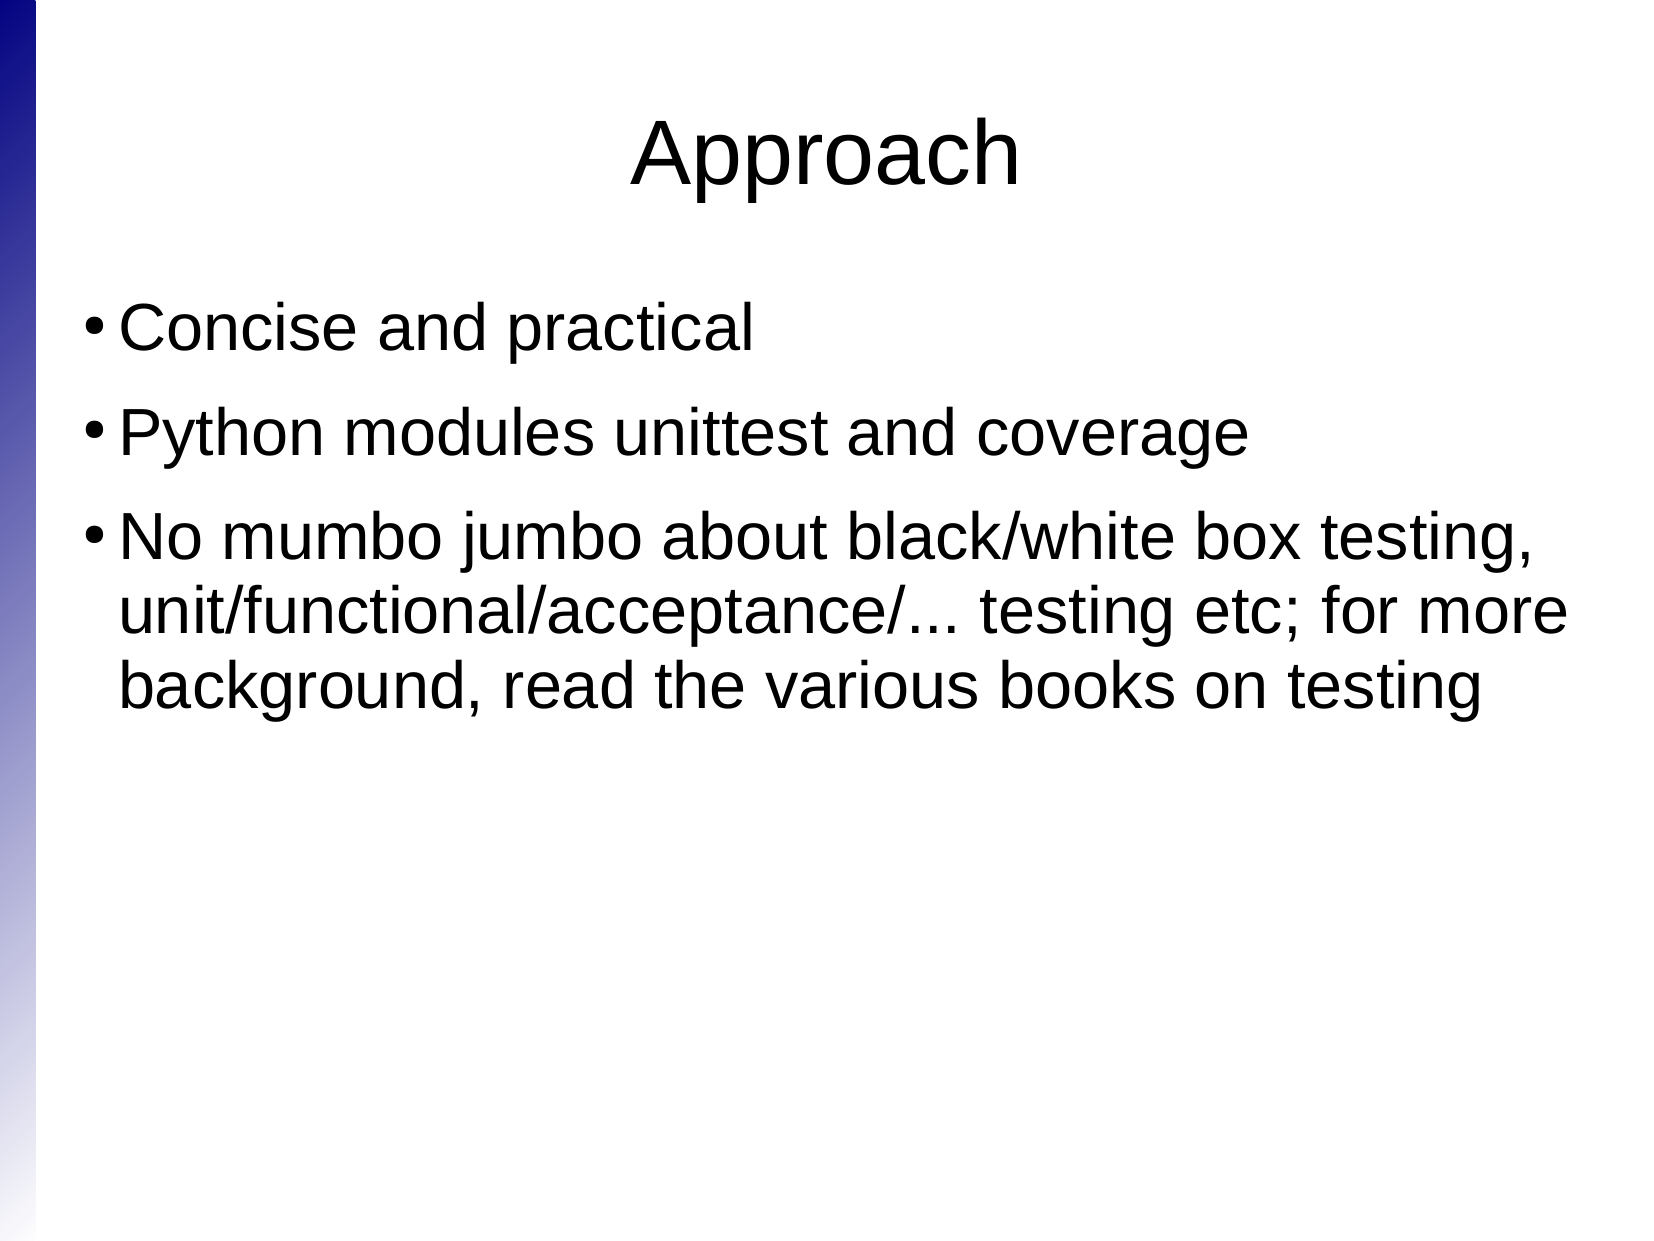

# Approach
Concise and practical
Python modules unittest and coverage
No mumbo jumbo about black/white box testing, unit/functional/acceptance/... testing etc; for more background, read the various books on testing